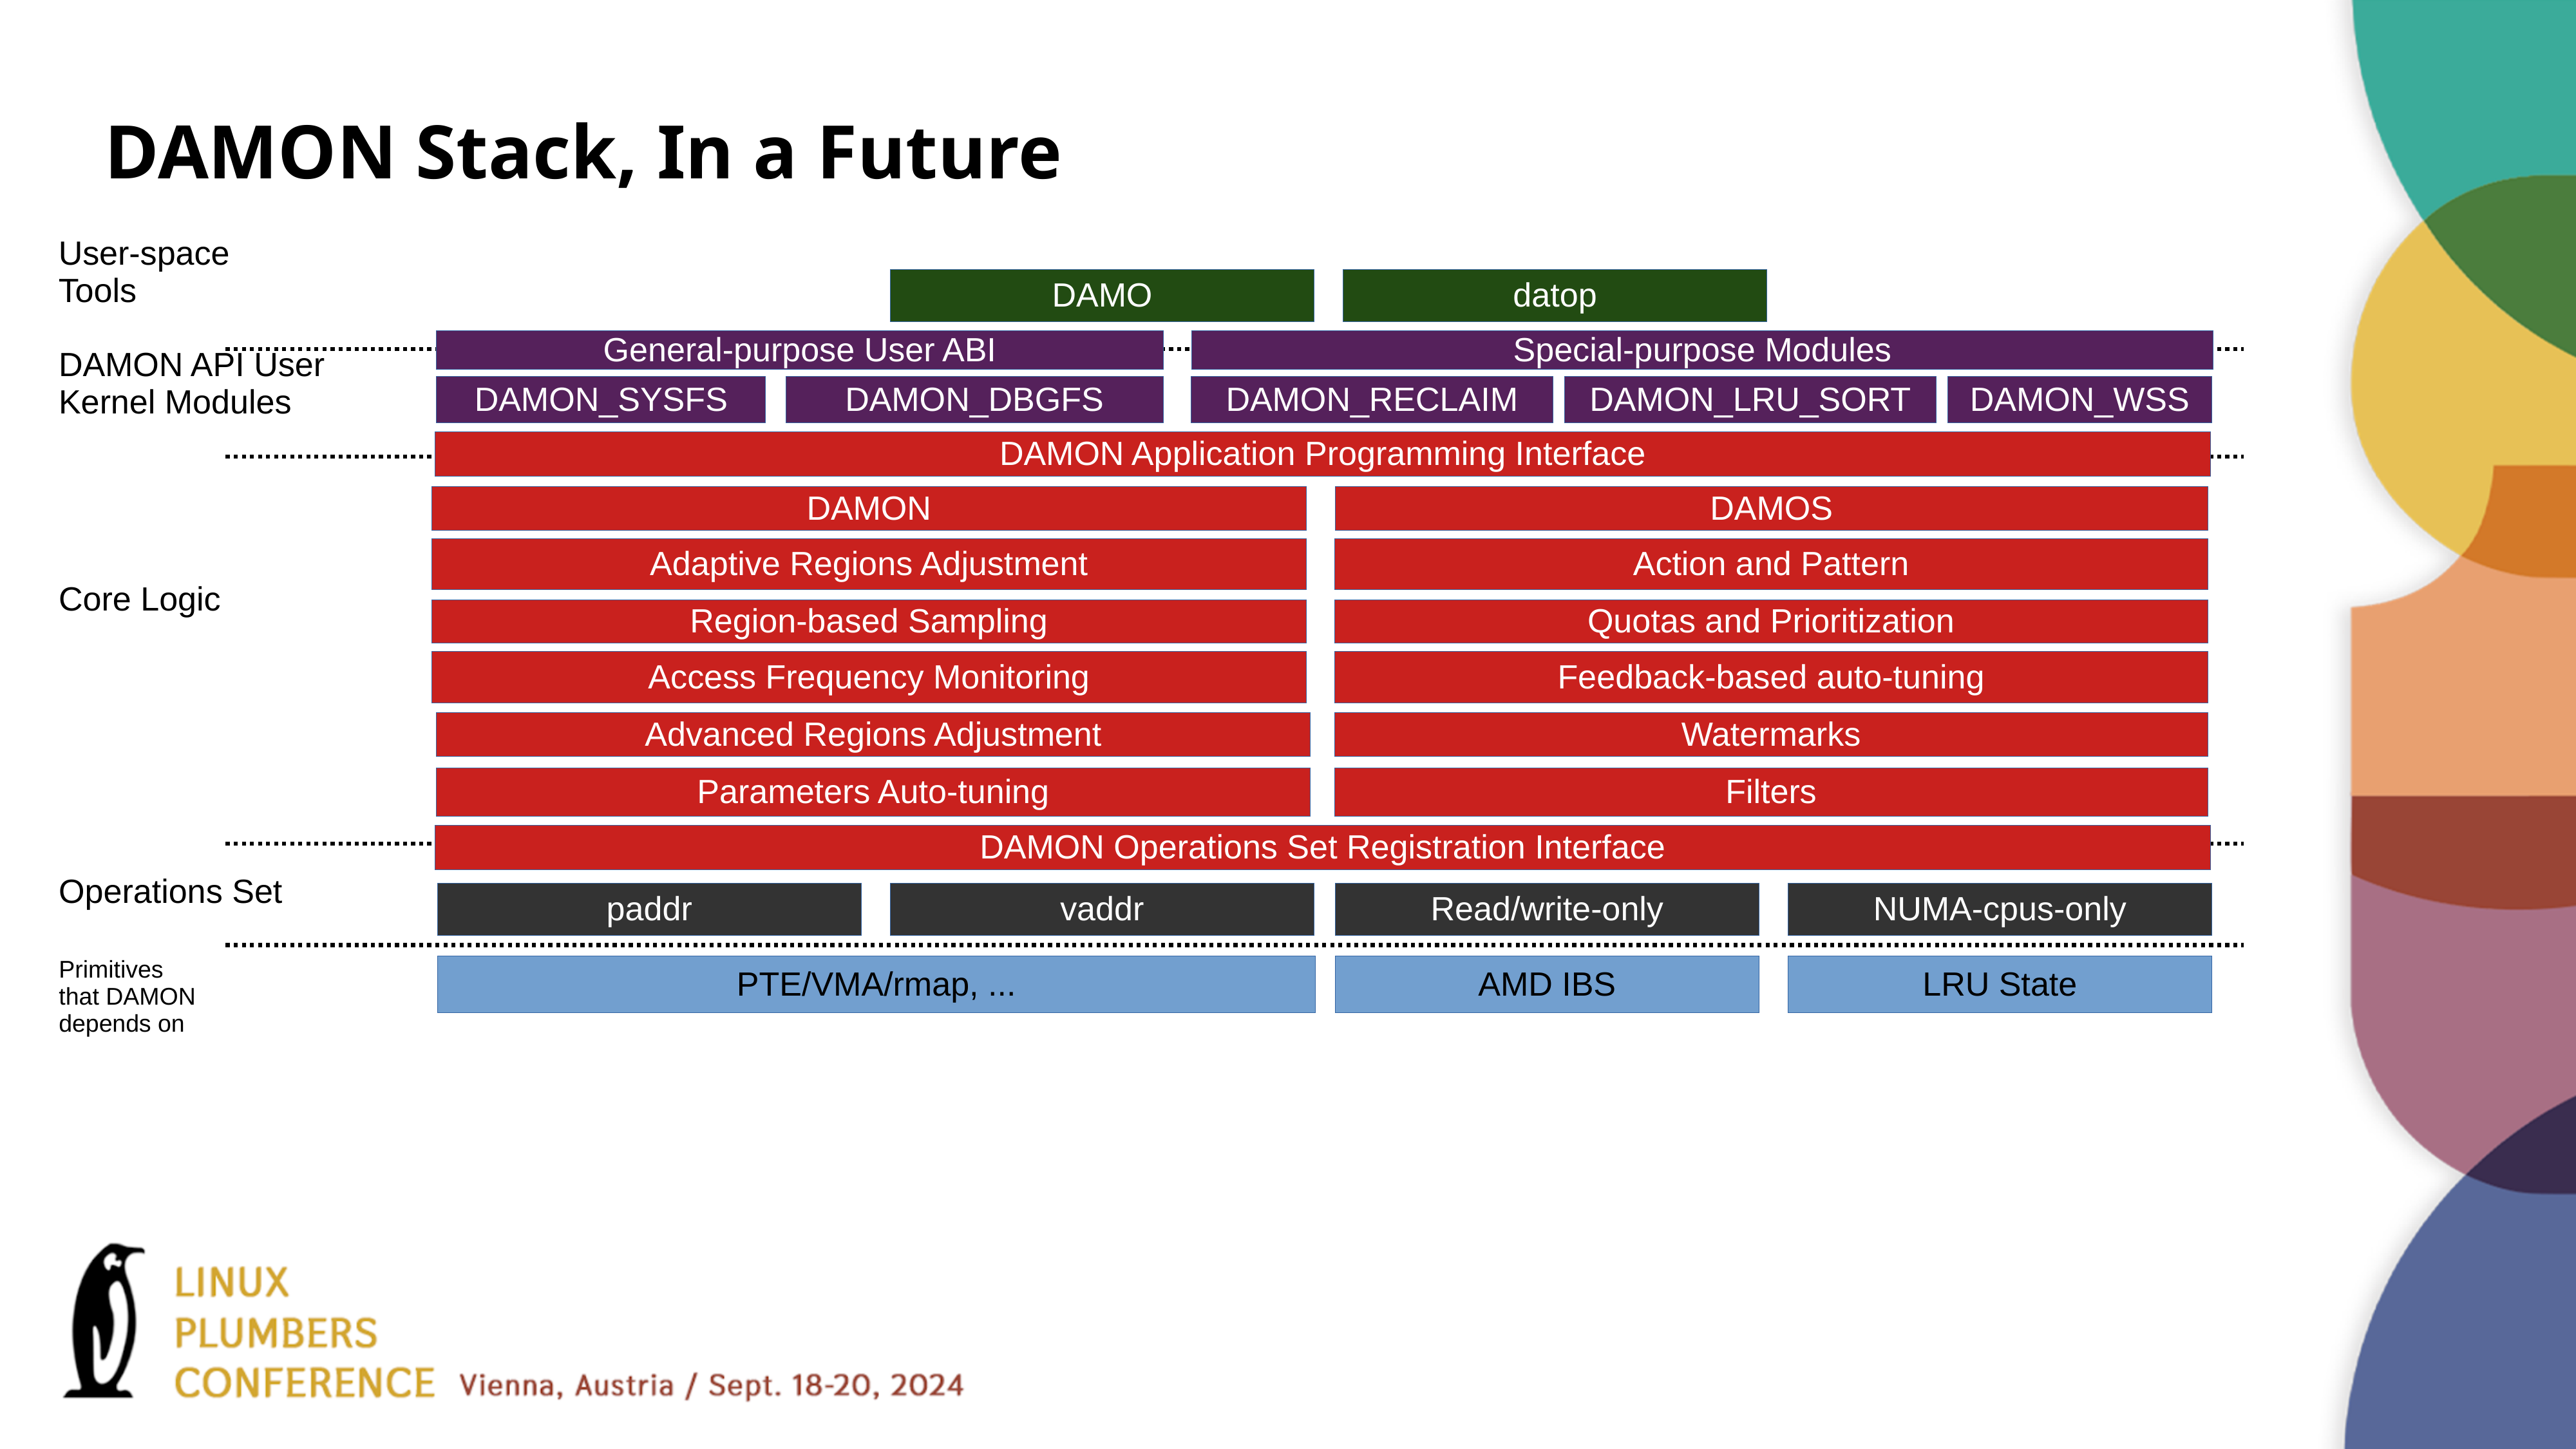

DAMON Stack, In a Future
User-space
Tools
DAMO
datop
General-purpose User ABI
Special-purpose Modules
DAMON API User
Kernel Modules
DAMON_SYSFS
DAMON_DBGFS
DAMON_RECLAIM
DAMON_LRU_SORT
DAMON_WSS
DAMON Application Programming Interface
DAMON
DAMOS
Adaptive Regions Adjustment
Action and Pattern
Core Logic
Region-based Sampling
Quotas and Prioritization
Access Frequency Monitoring
Feedback-based auto-tuning
Advanced Regions Adjustment
Watermarks
Parameters Auto-tuning
Filters
DAMON Operations Set Registration Interface
Operations Set
paddr
vaddr
Read/write-only
NUMA-cpus-only
Primitives
that DAMON
depends on
PTE/VMA/rmap, ...
AMD IBS
LRU State